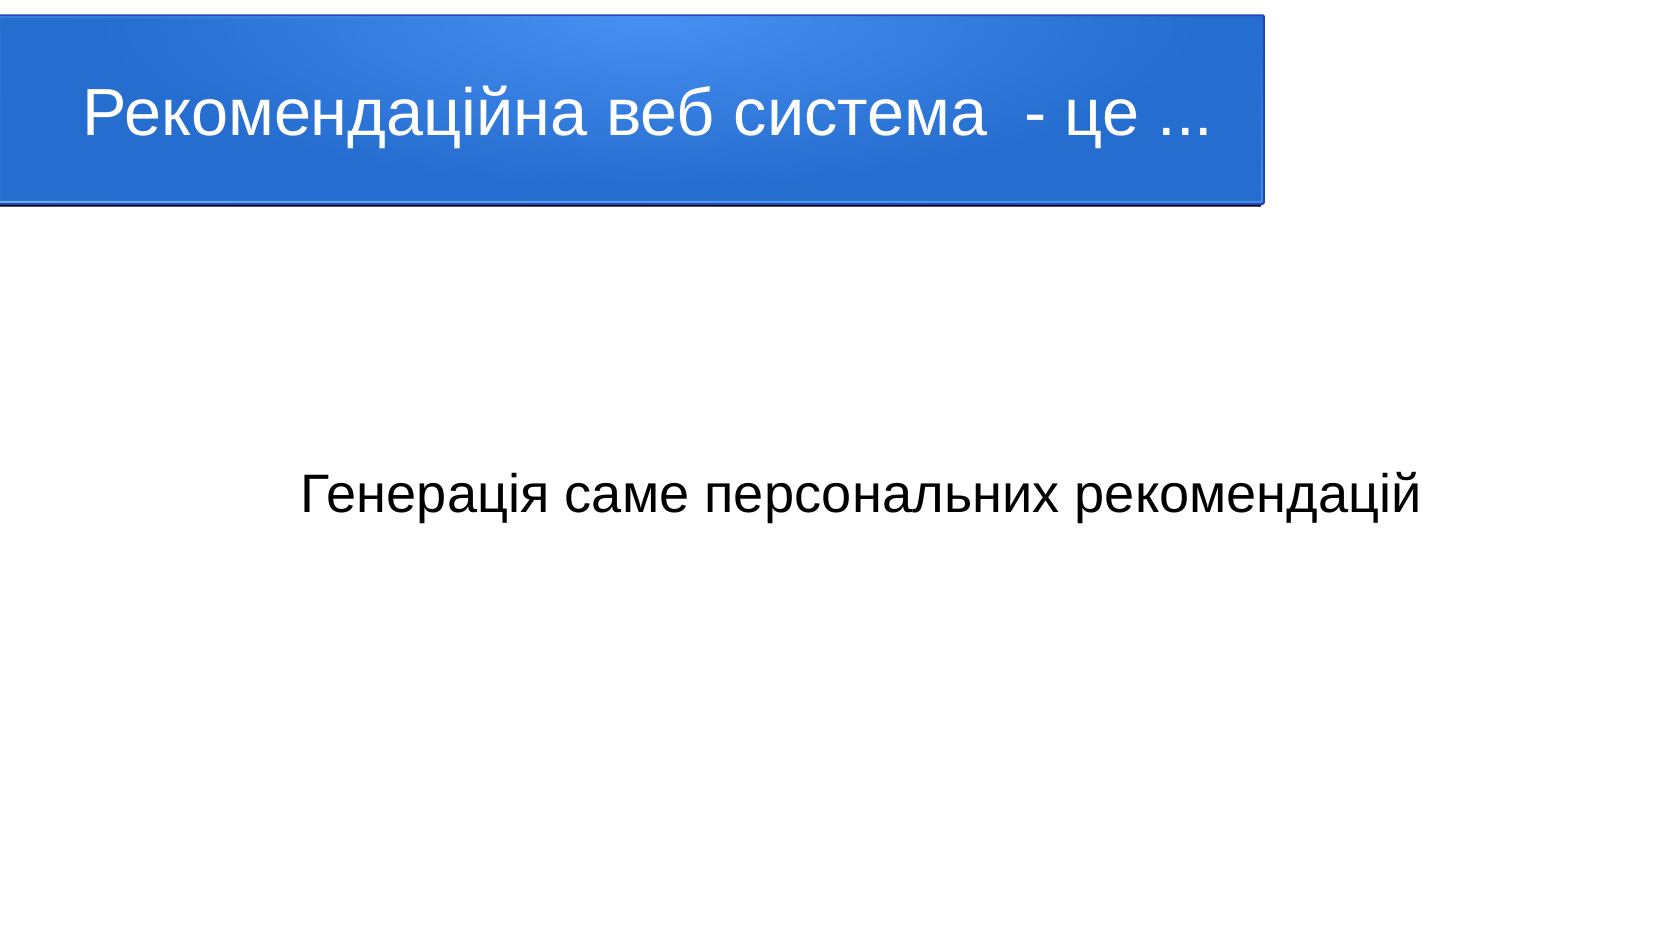

# Рекомендаційна веб система - це ...
Генерація саме персональних рекомендацій